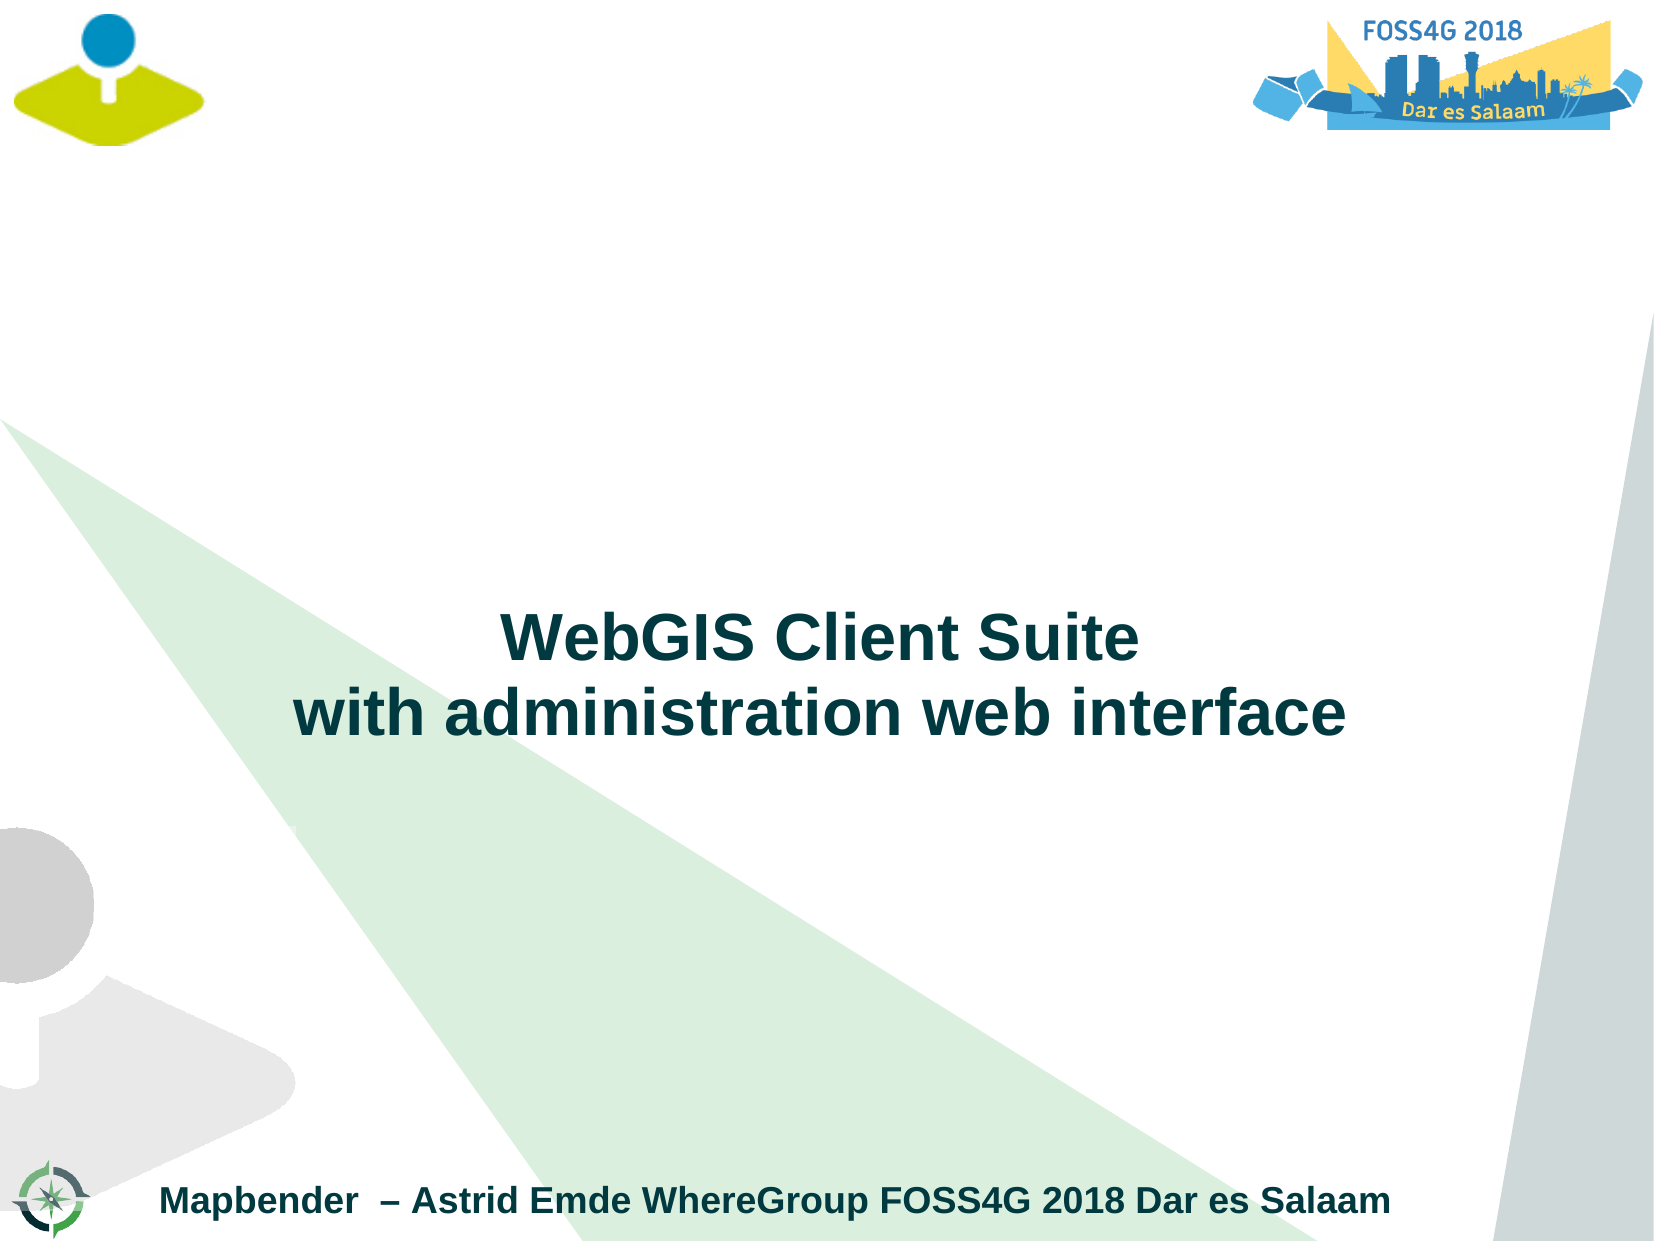

# WebGIS Client Suite
with administration web interface